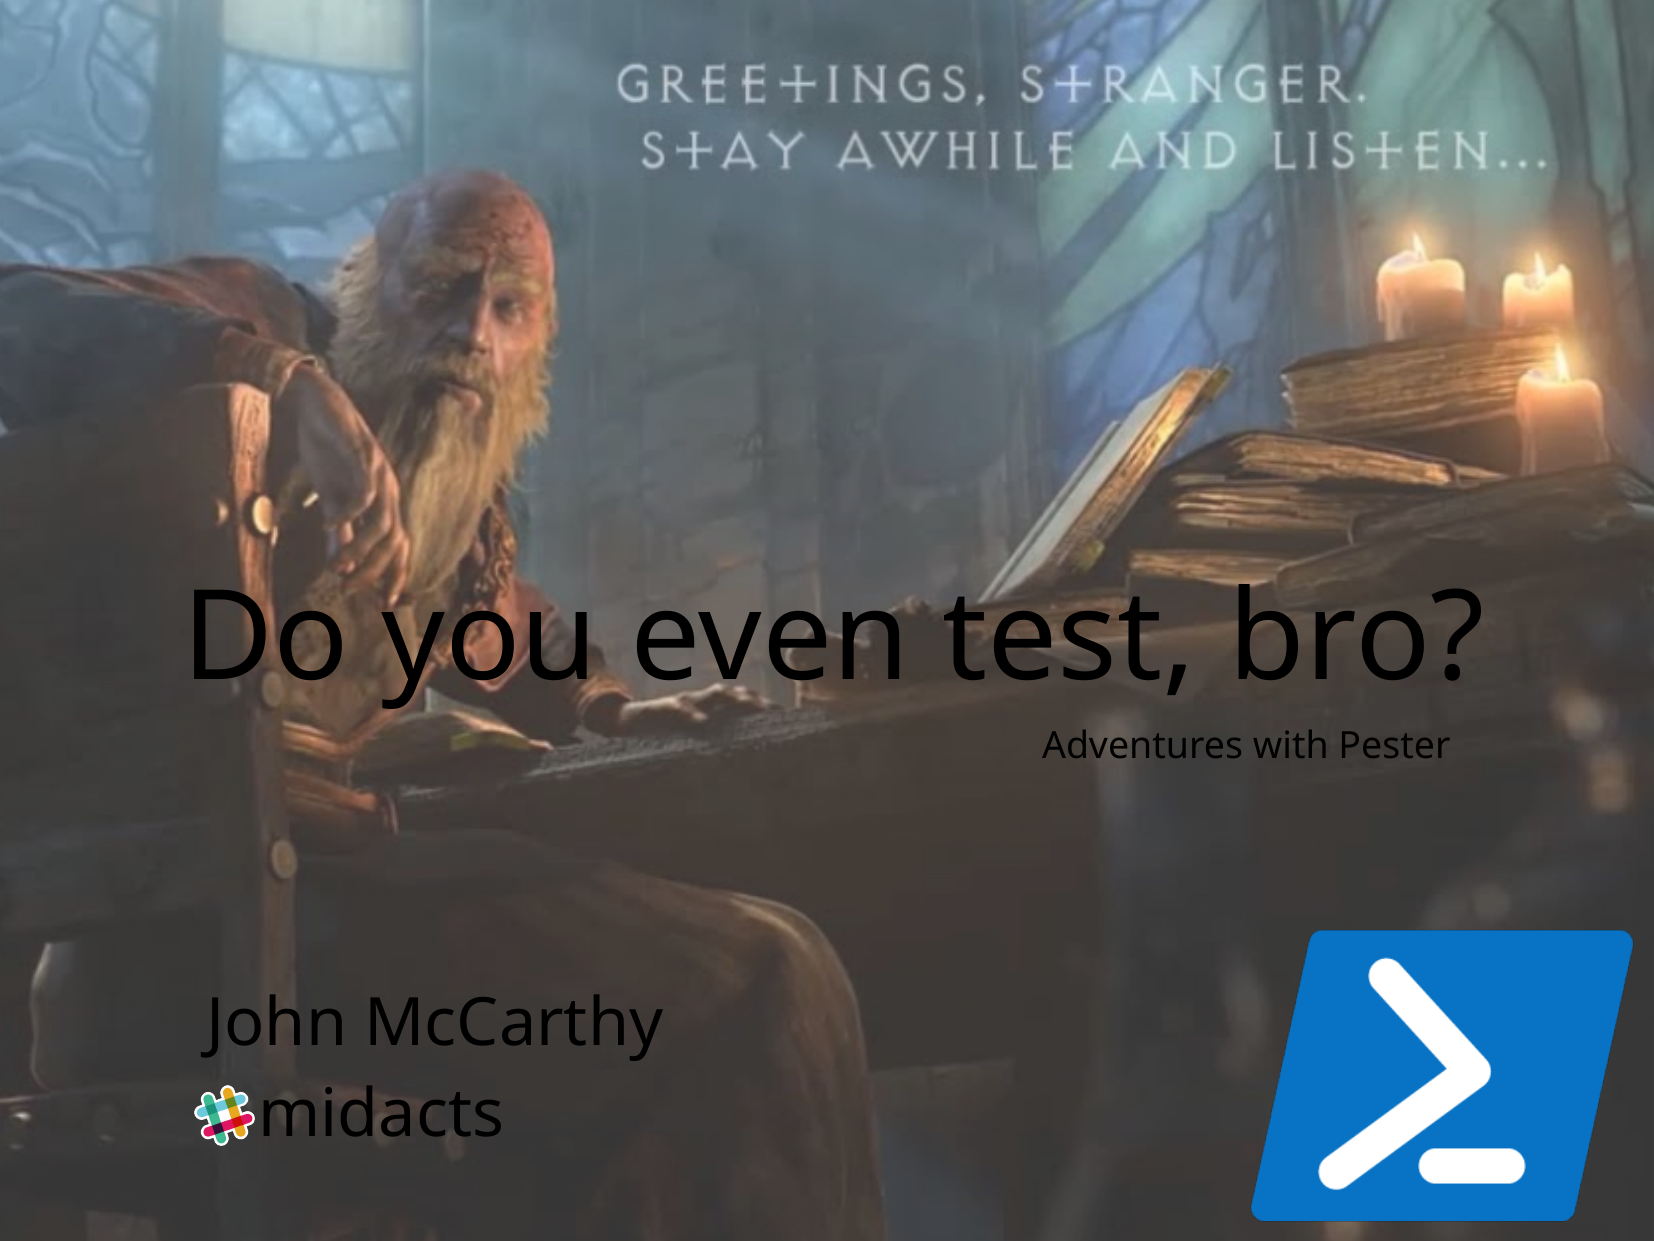

# Do you even test, bro?
Adventures with Pester
John McCarthy
 midacts